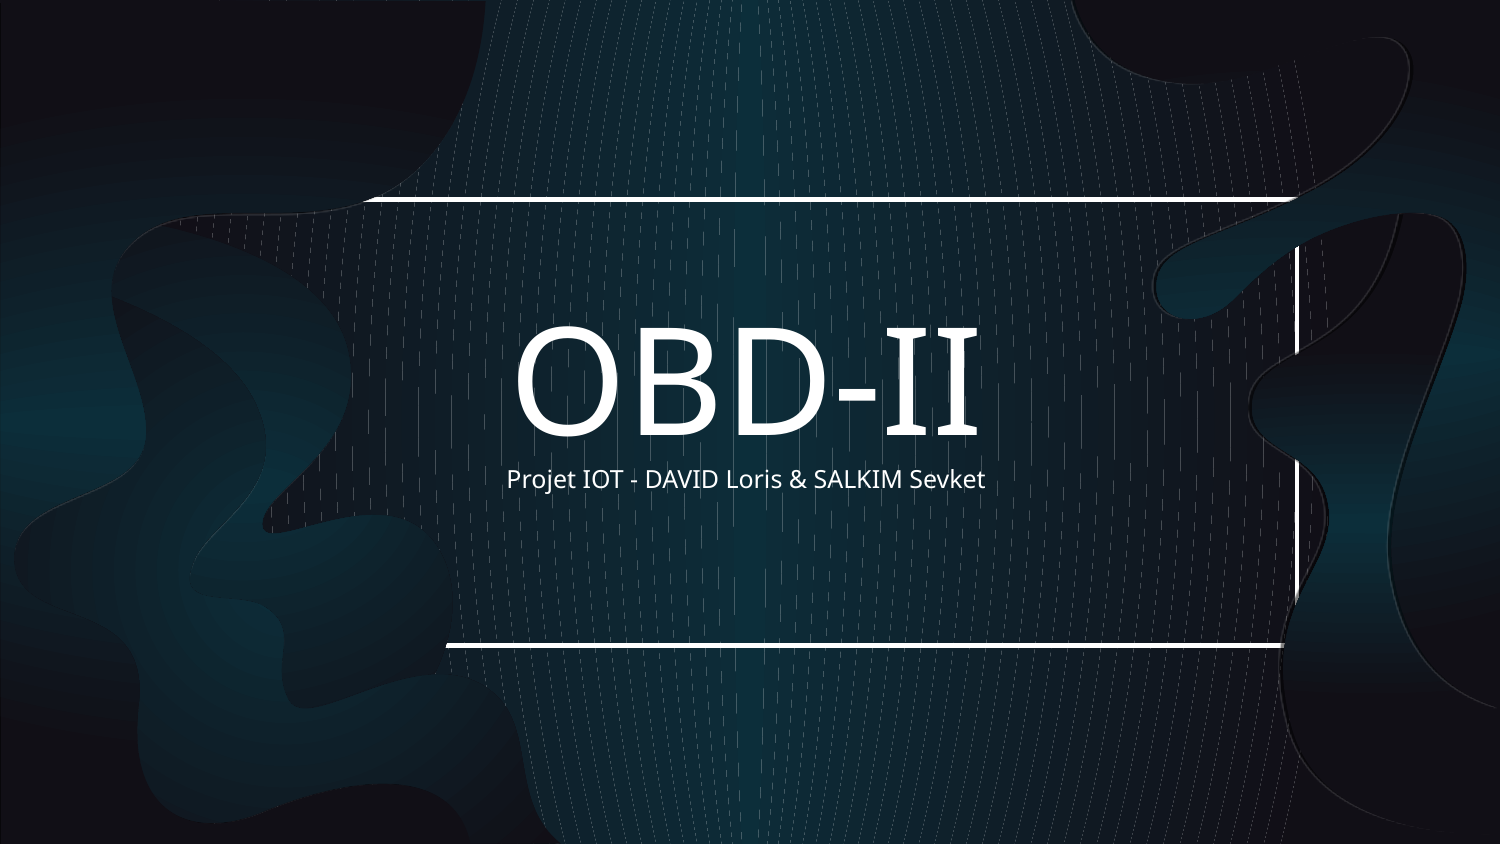

# OBD-II
Projet IOT - DAVID Loris & SALKIM Sevket